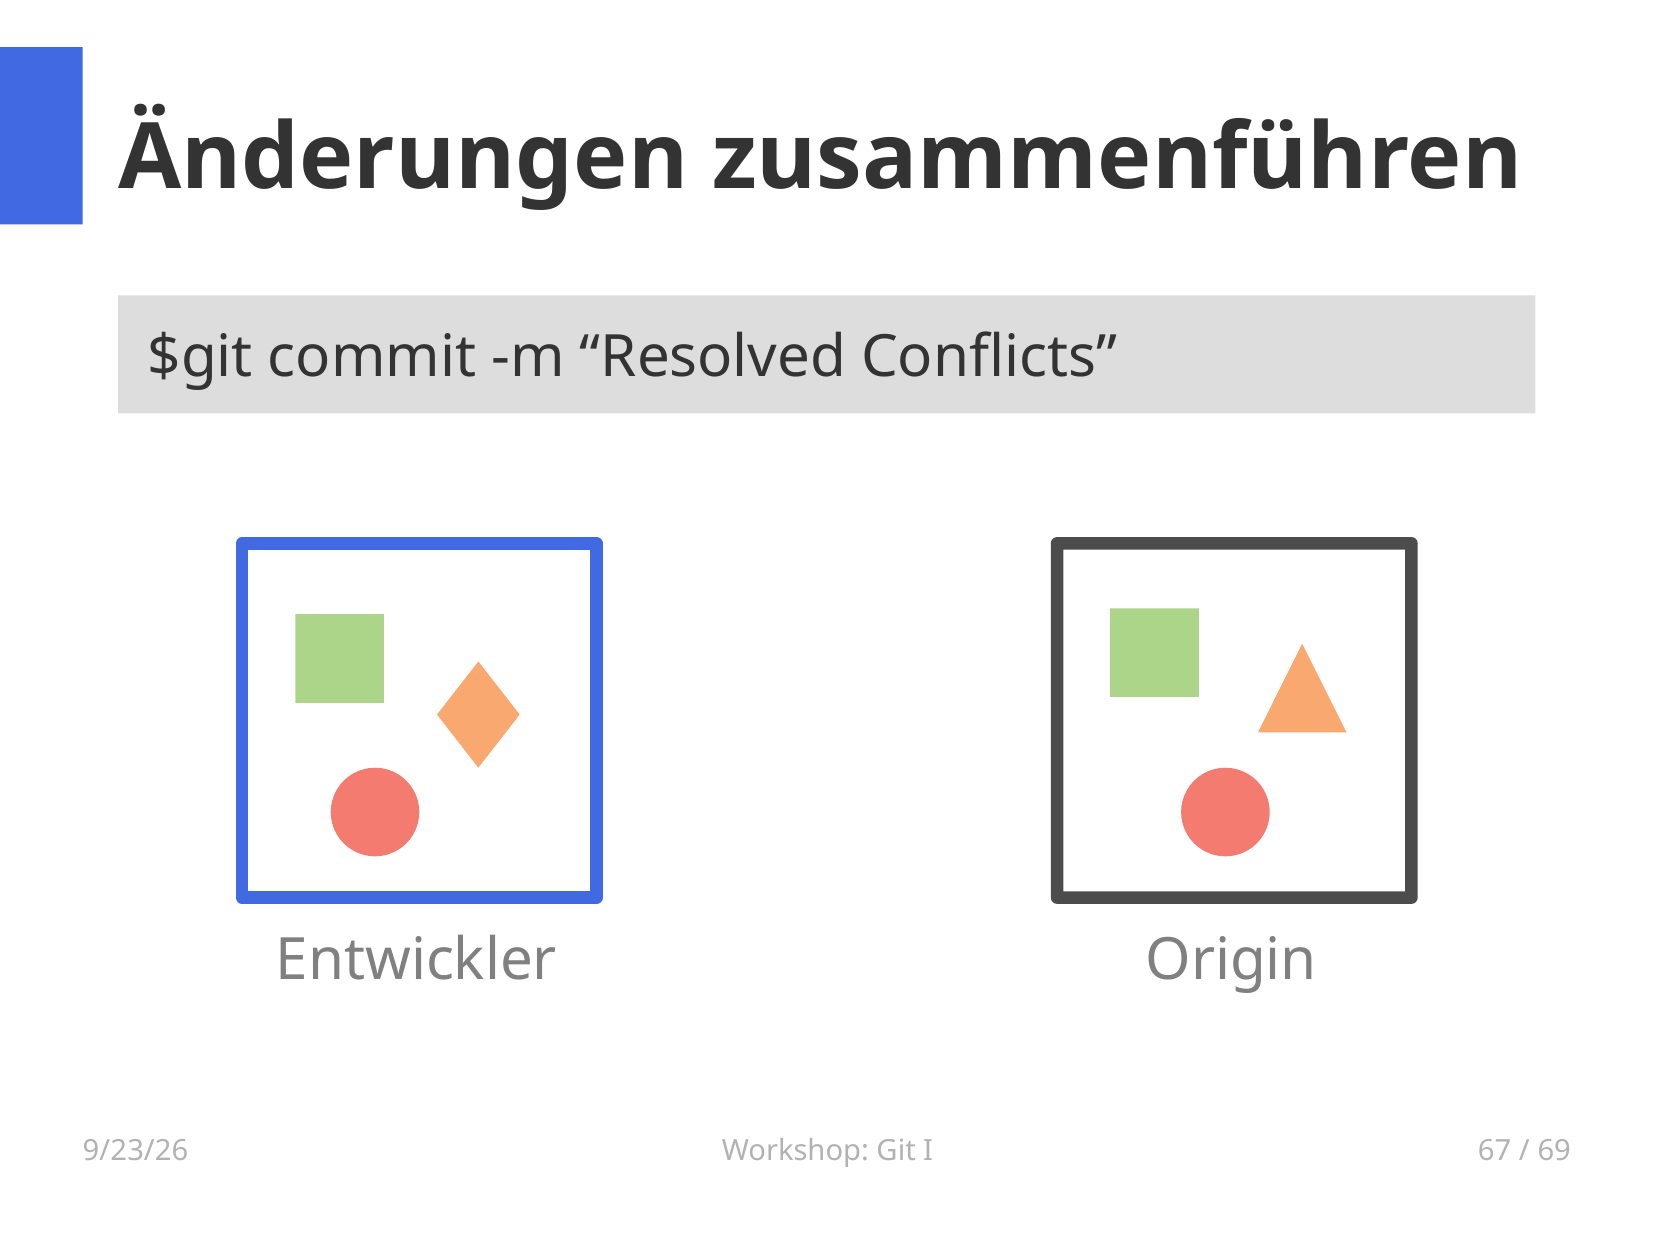

# Änderungen zusammenführen
$git commit -m “Resolved Conflicts”
Entwickler
Origin